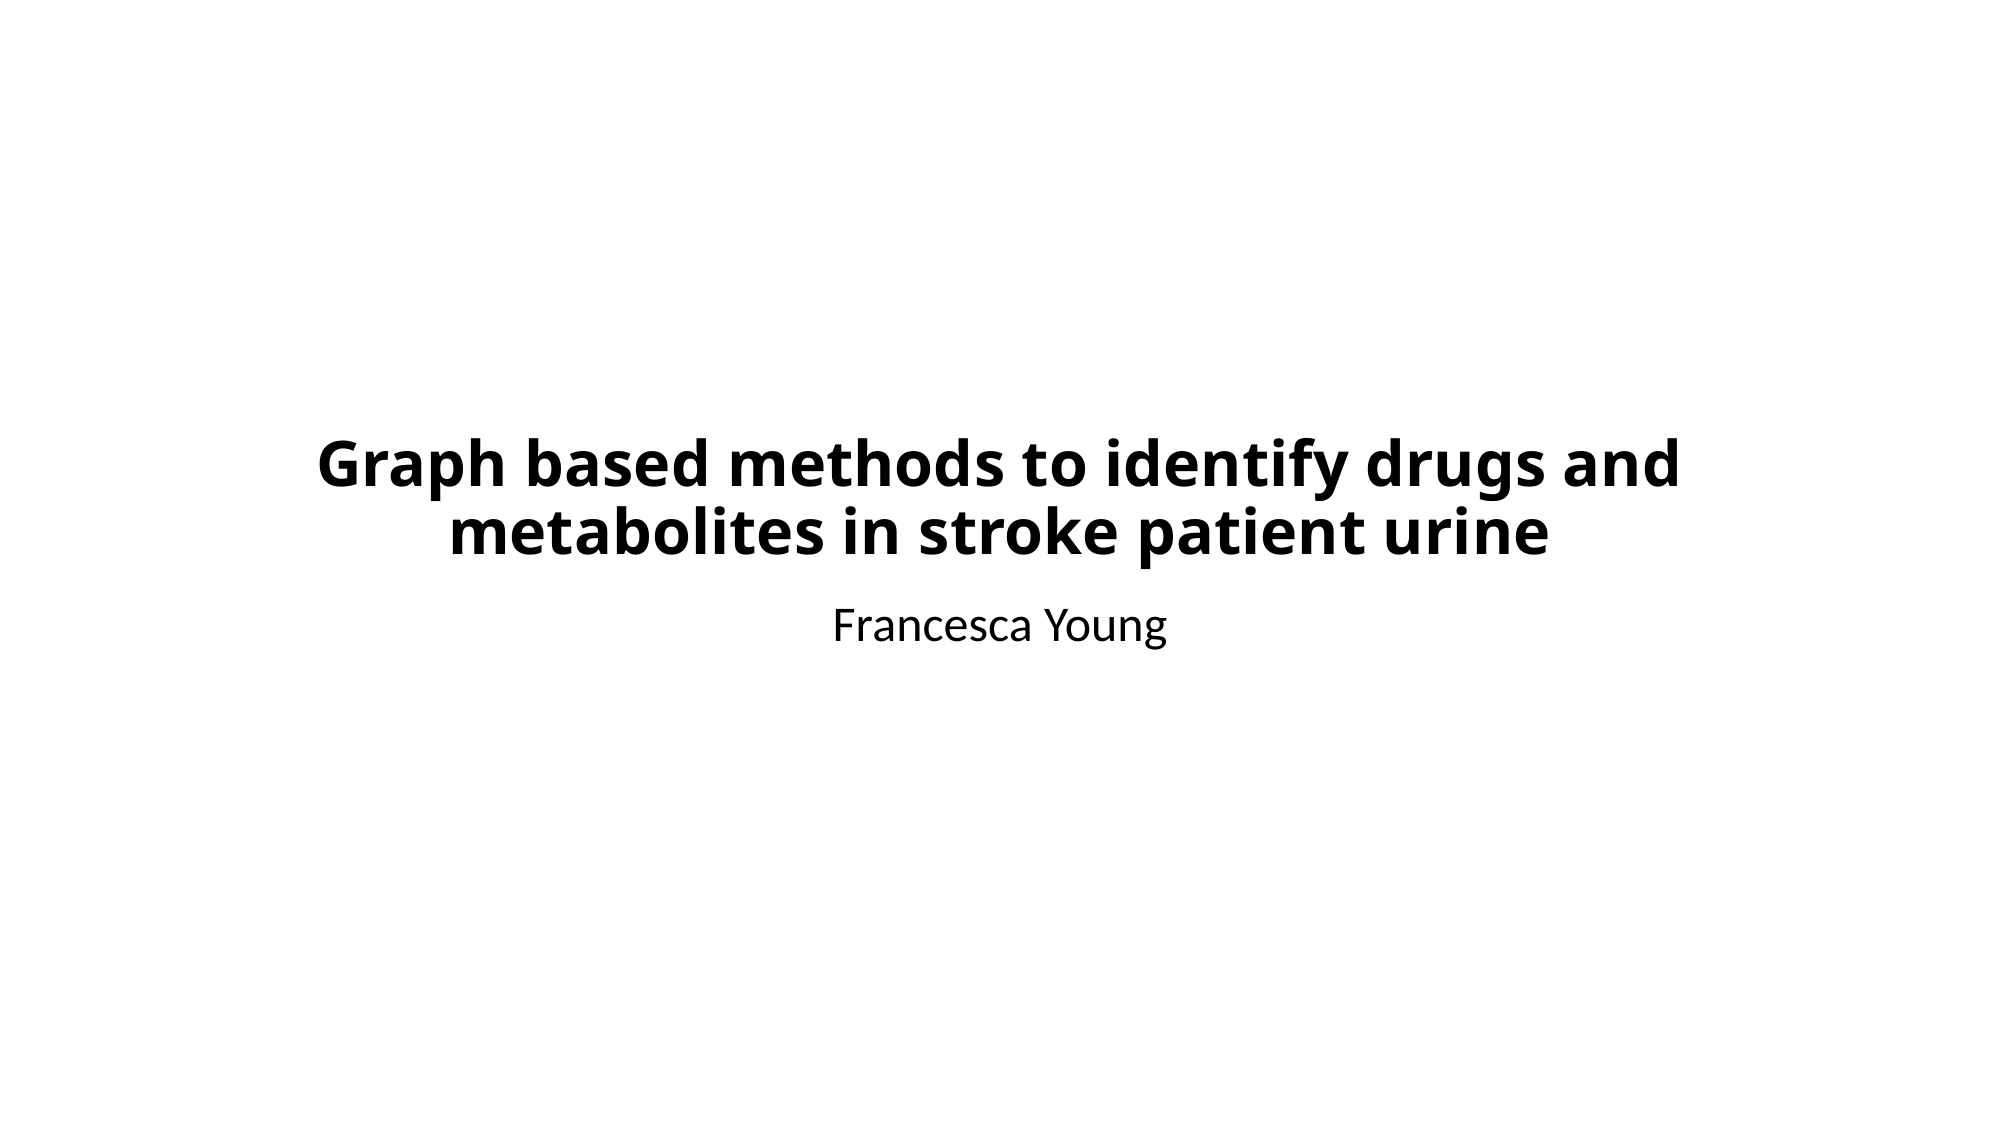

# Graph based methods to identify drugs and metabolites in stroke patient urine
Francesca Young